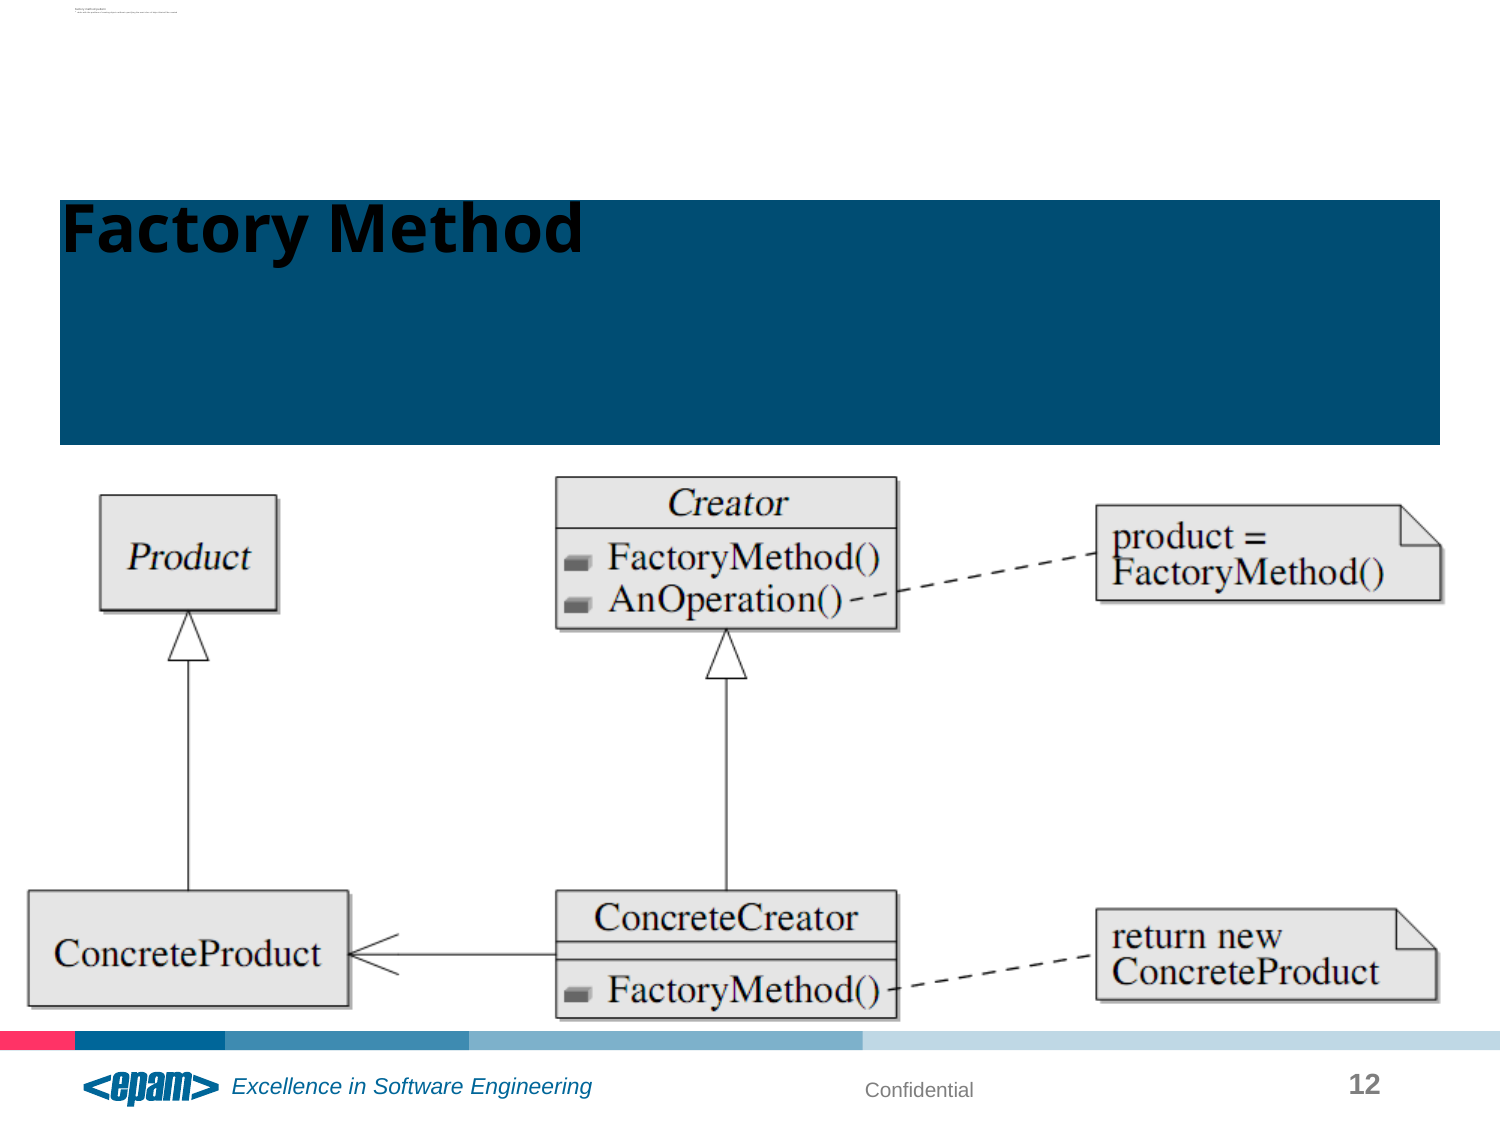

# Factory method pattern
deals with the problem of creating objects without specifying the exact class of object that will be created
Factory Method
12
Confidential